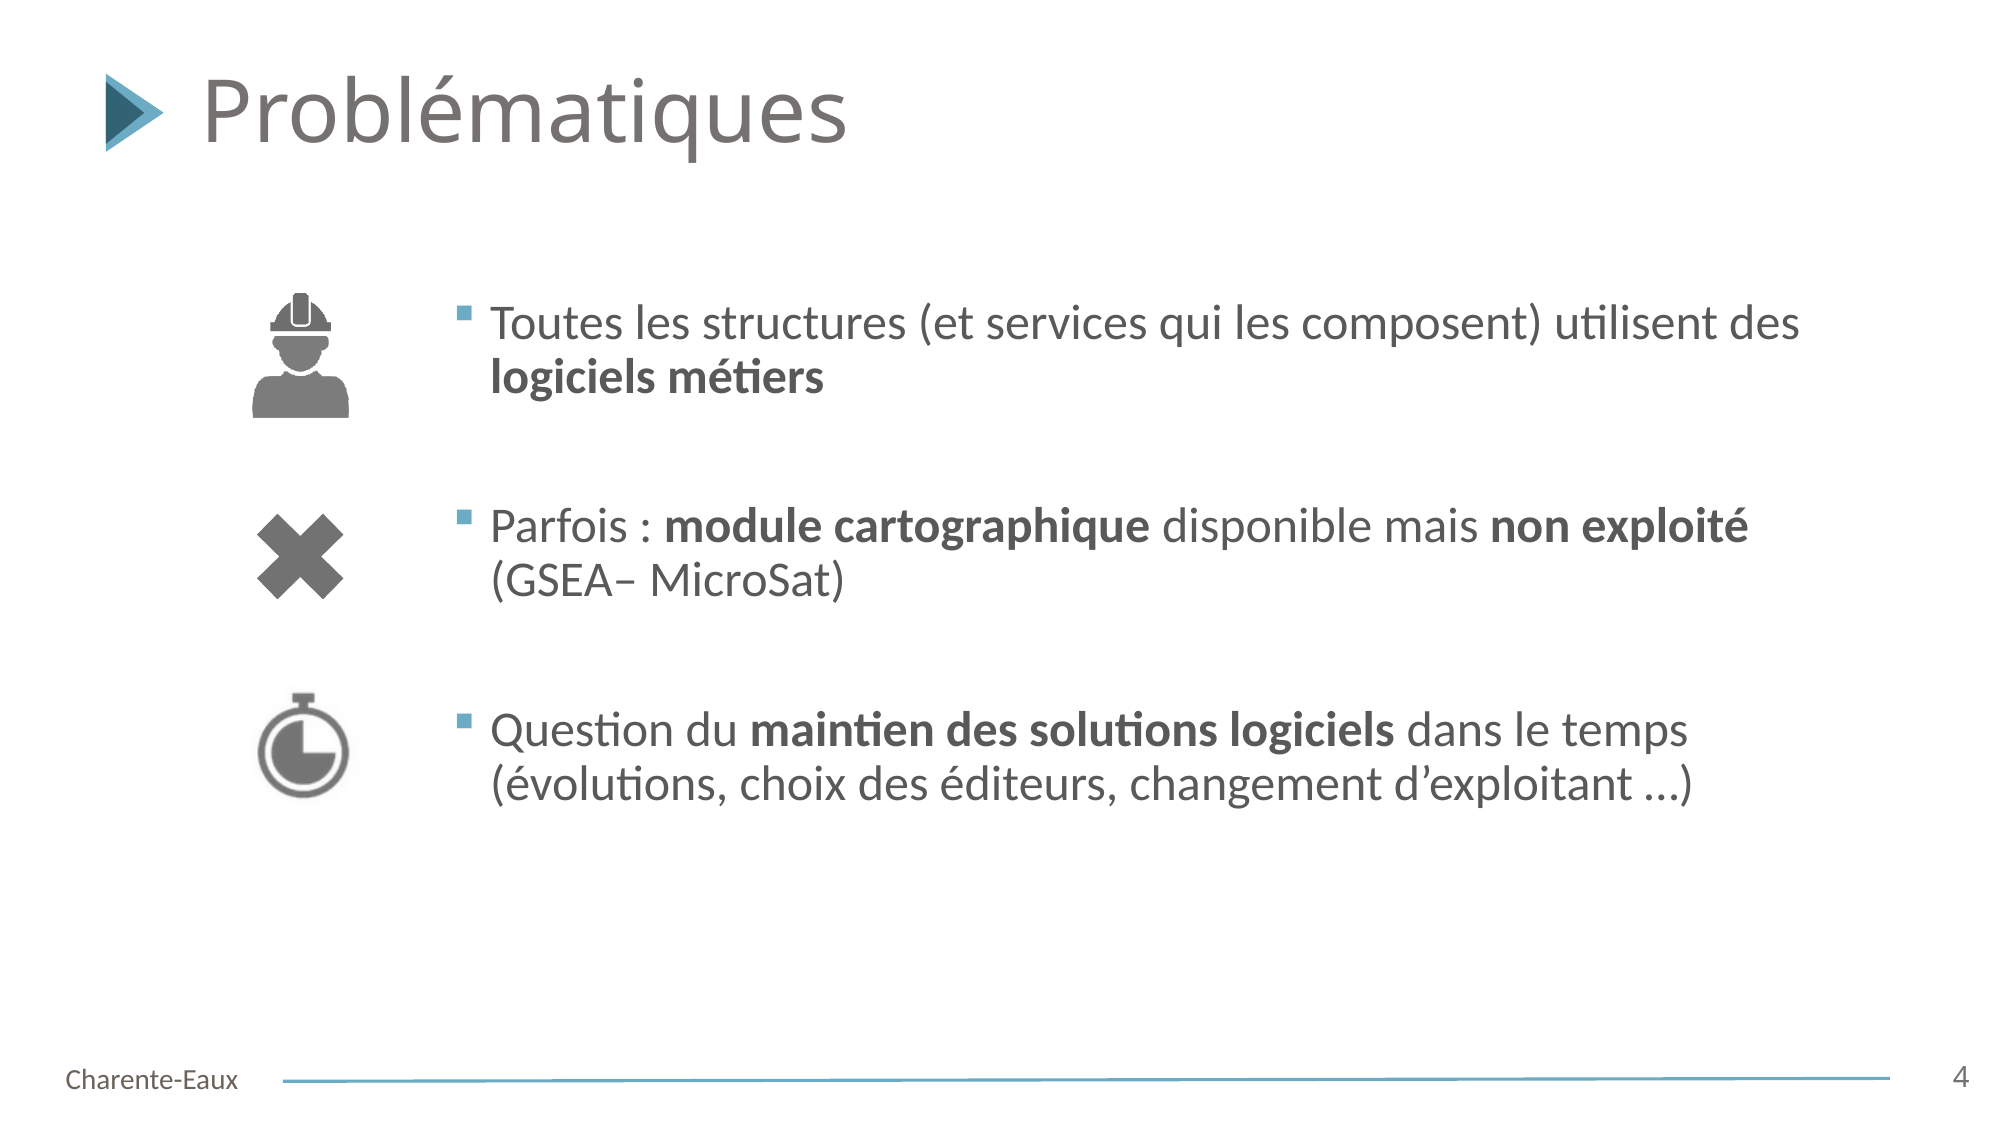

# Problématiques
Toutes les structures (et services qui les composent) utilisent des logiciels métiers
Parfois : module cartographique disponible mais non exploité (GSEA– MicroSat)
Question du maintien des solutions logiciels dans le temps (évolutions, choix des éditeurs, changement d’exploitant …)